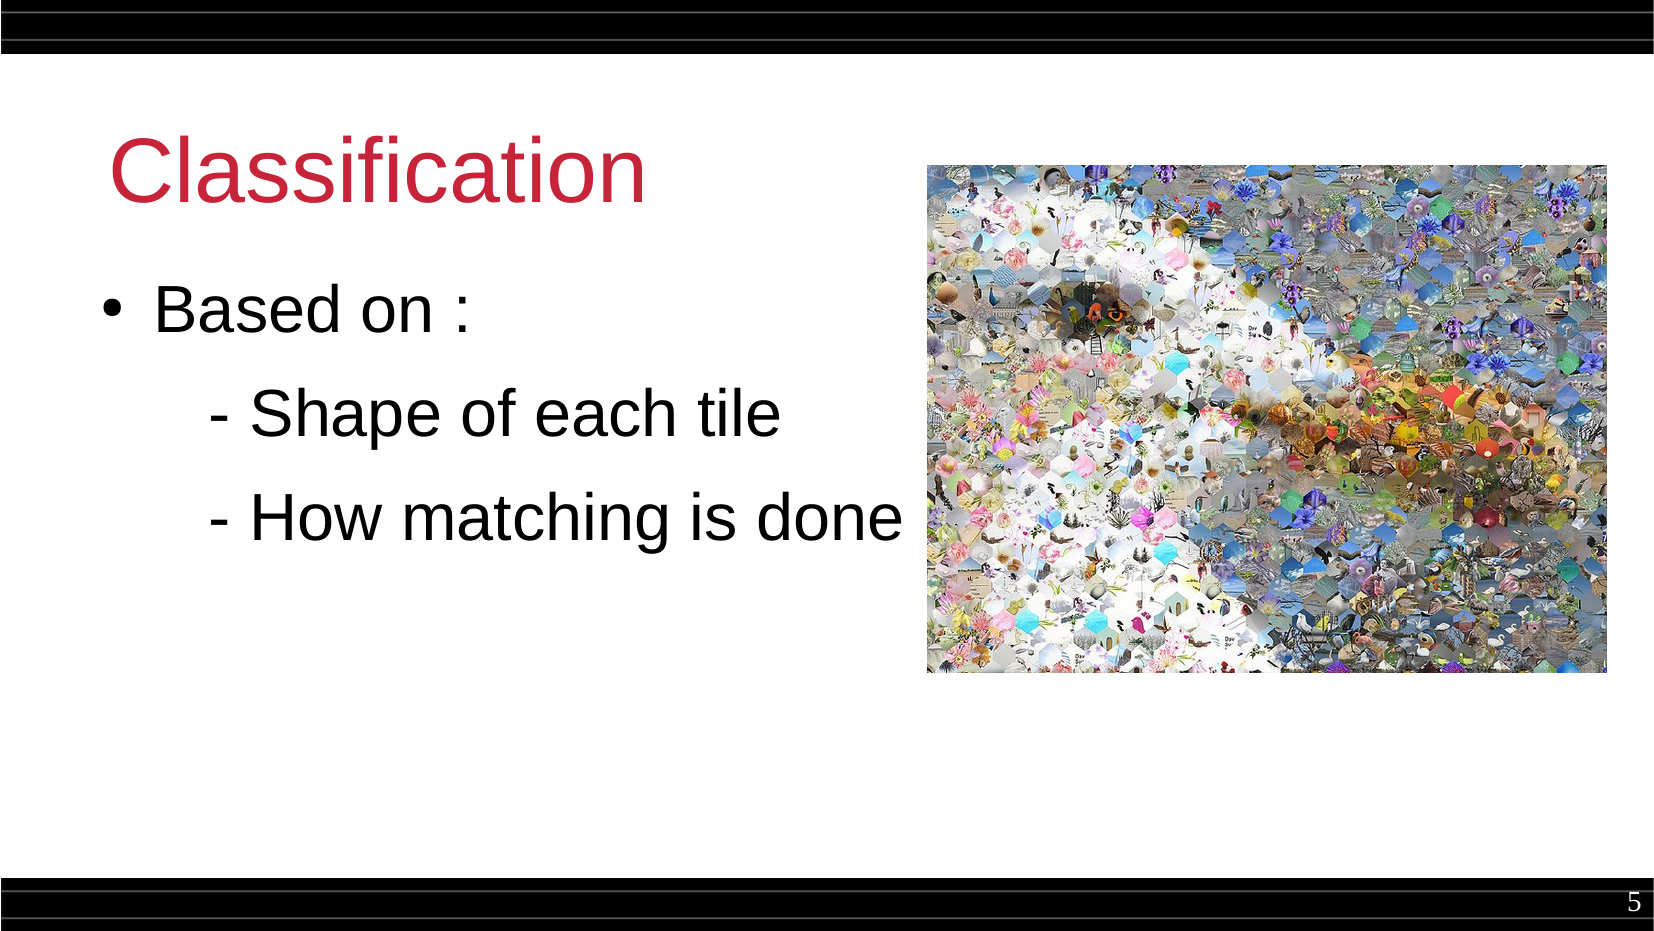

# Classification
Based on :
 - Shape of each tile
 - How matching is done